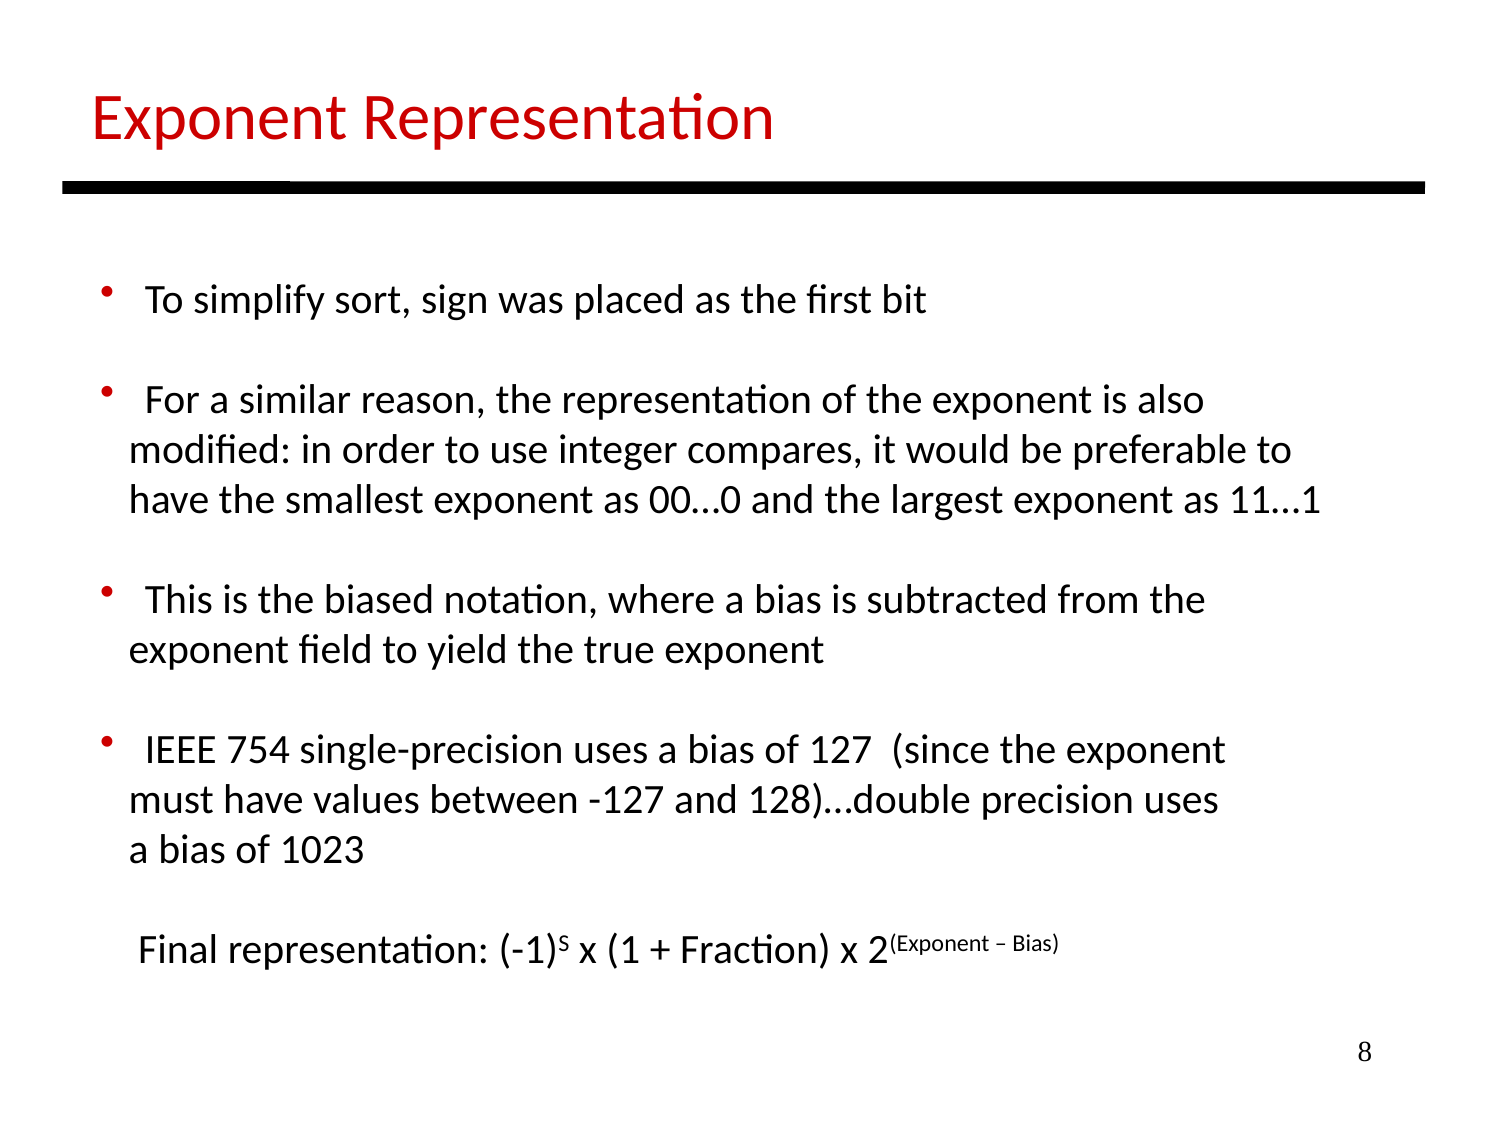

Exponent Representation
 To simplify sort, sign was placed as the first bit
 For a similar reason, the representation of the exponent is also
 modified: in order to use integer compares, it would be preferable to
 have the smallest exponent as 00…0 and the largest exponent as 11…1
 This is the biased notation, where a bias is subtracted from the
 exponent field to yield the true exponent
 IEEE 754 single-precision uses a bias of 127 (since the exponent
 must have values between -127 and 128)…double precision uses
 a bias of 1023
 Final representation: (-1)S x (1 + Fraction) x 2(Exponent – Bias)